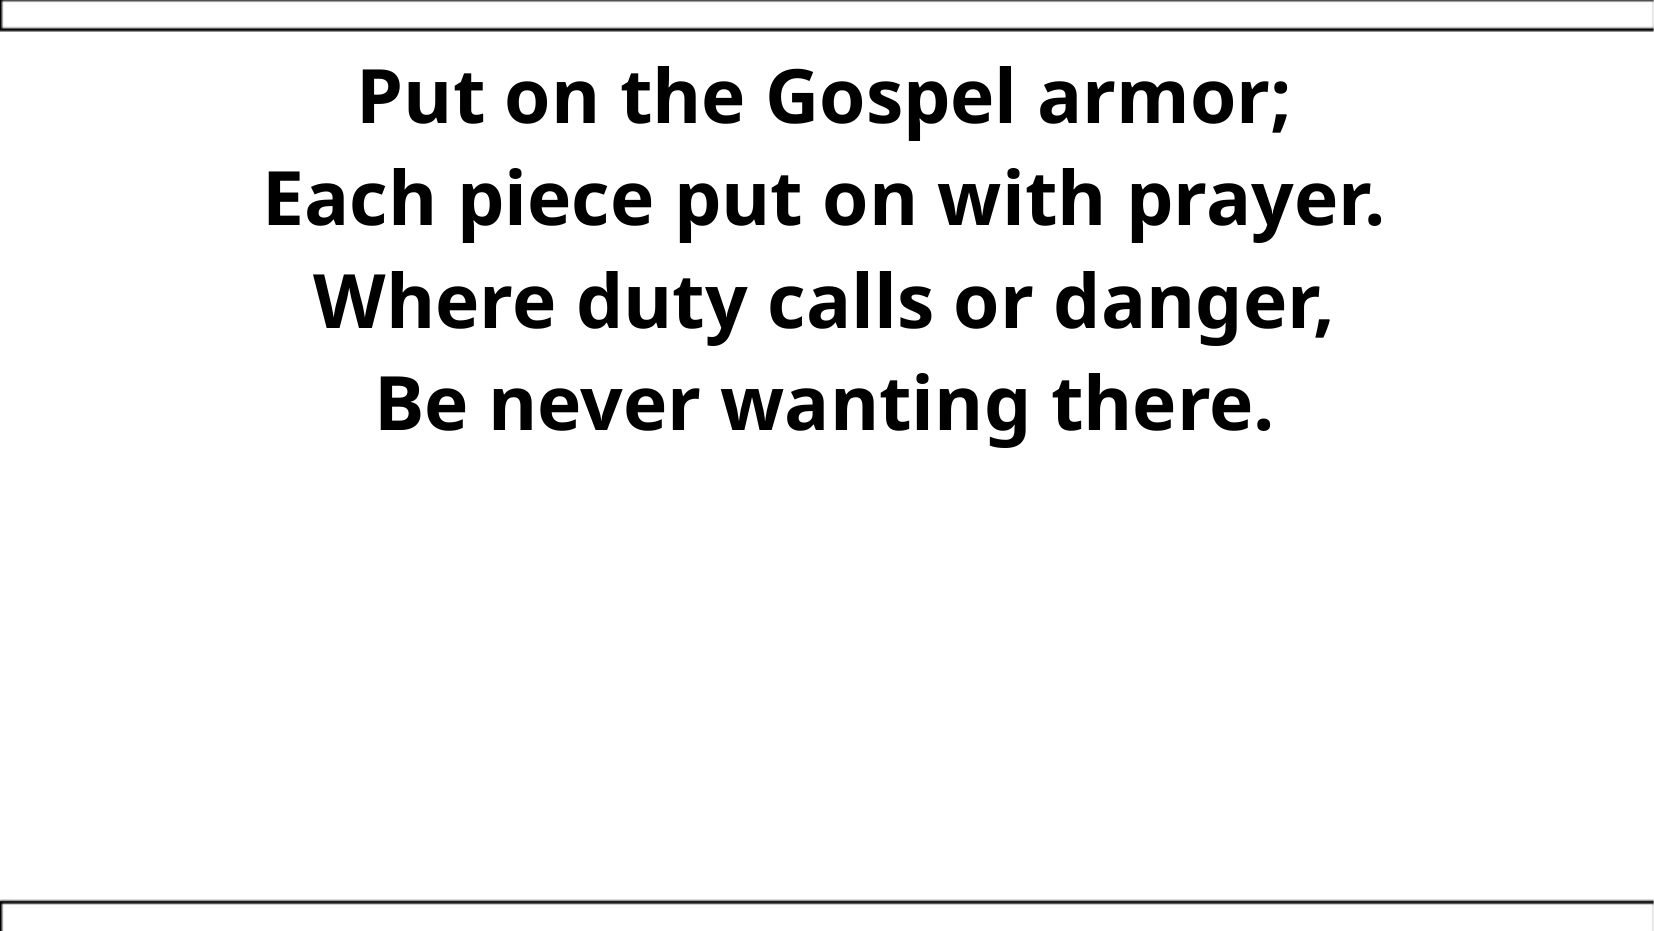

Put on the Gospel armor;
Each piece put on with prayer.
Where duty calls or danger,
Be never wanting there.